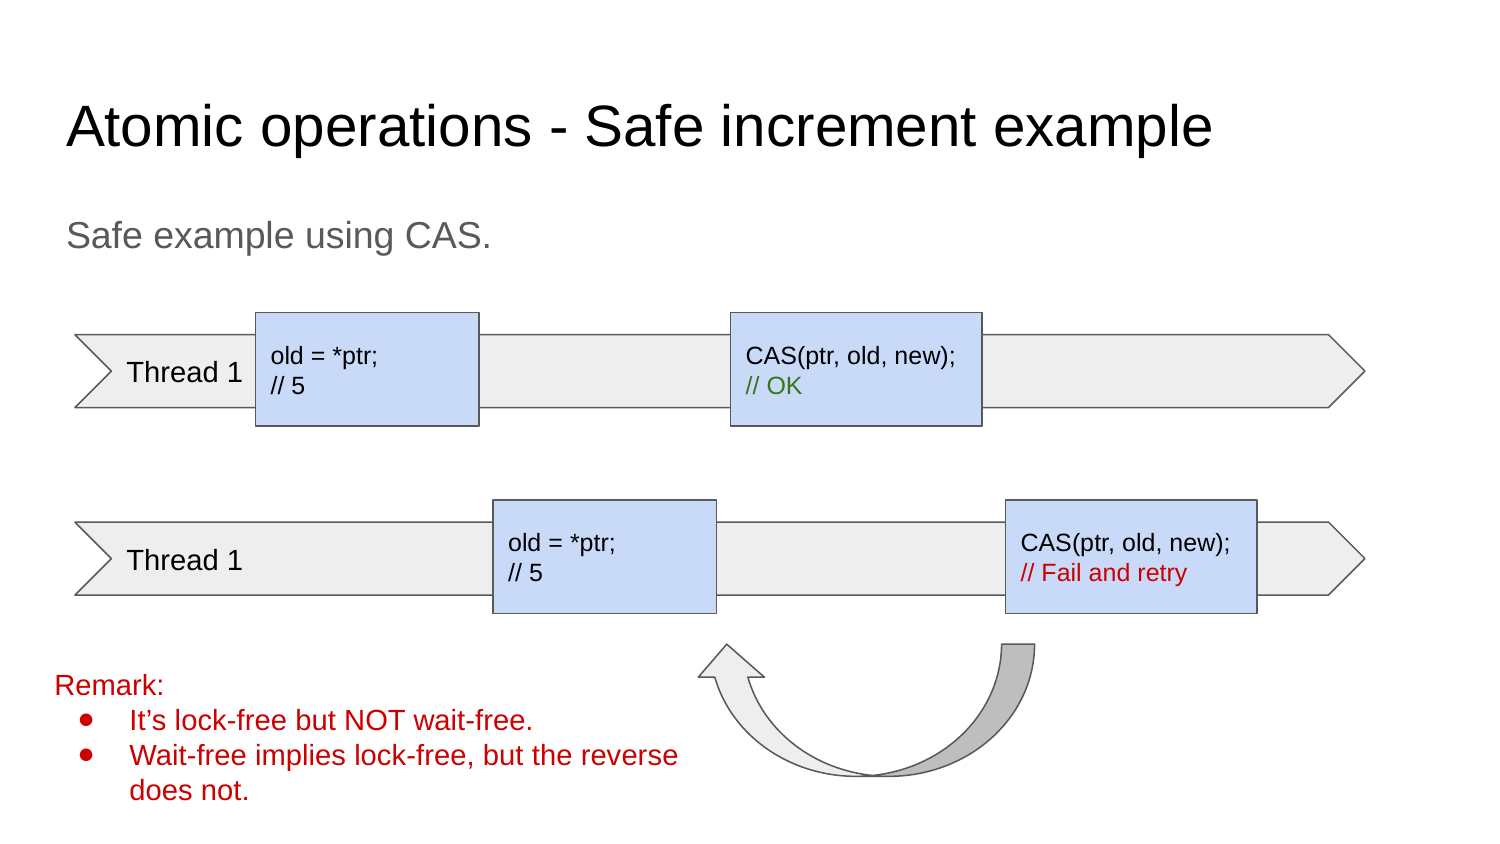

# Atomic operations - Safe increment example
Safe example using CAS.
old = *ptr;
// 5
CAS(ptr, old, new);
// OK
Thread 1
old = *ptr;
// 5
CAS(ptr, old, new);
// Fail and retry
Thread 1
Remark:
It’s lock-free but NOT wait-free.
Wait-free implies lock-free, but the reverse does not.